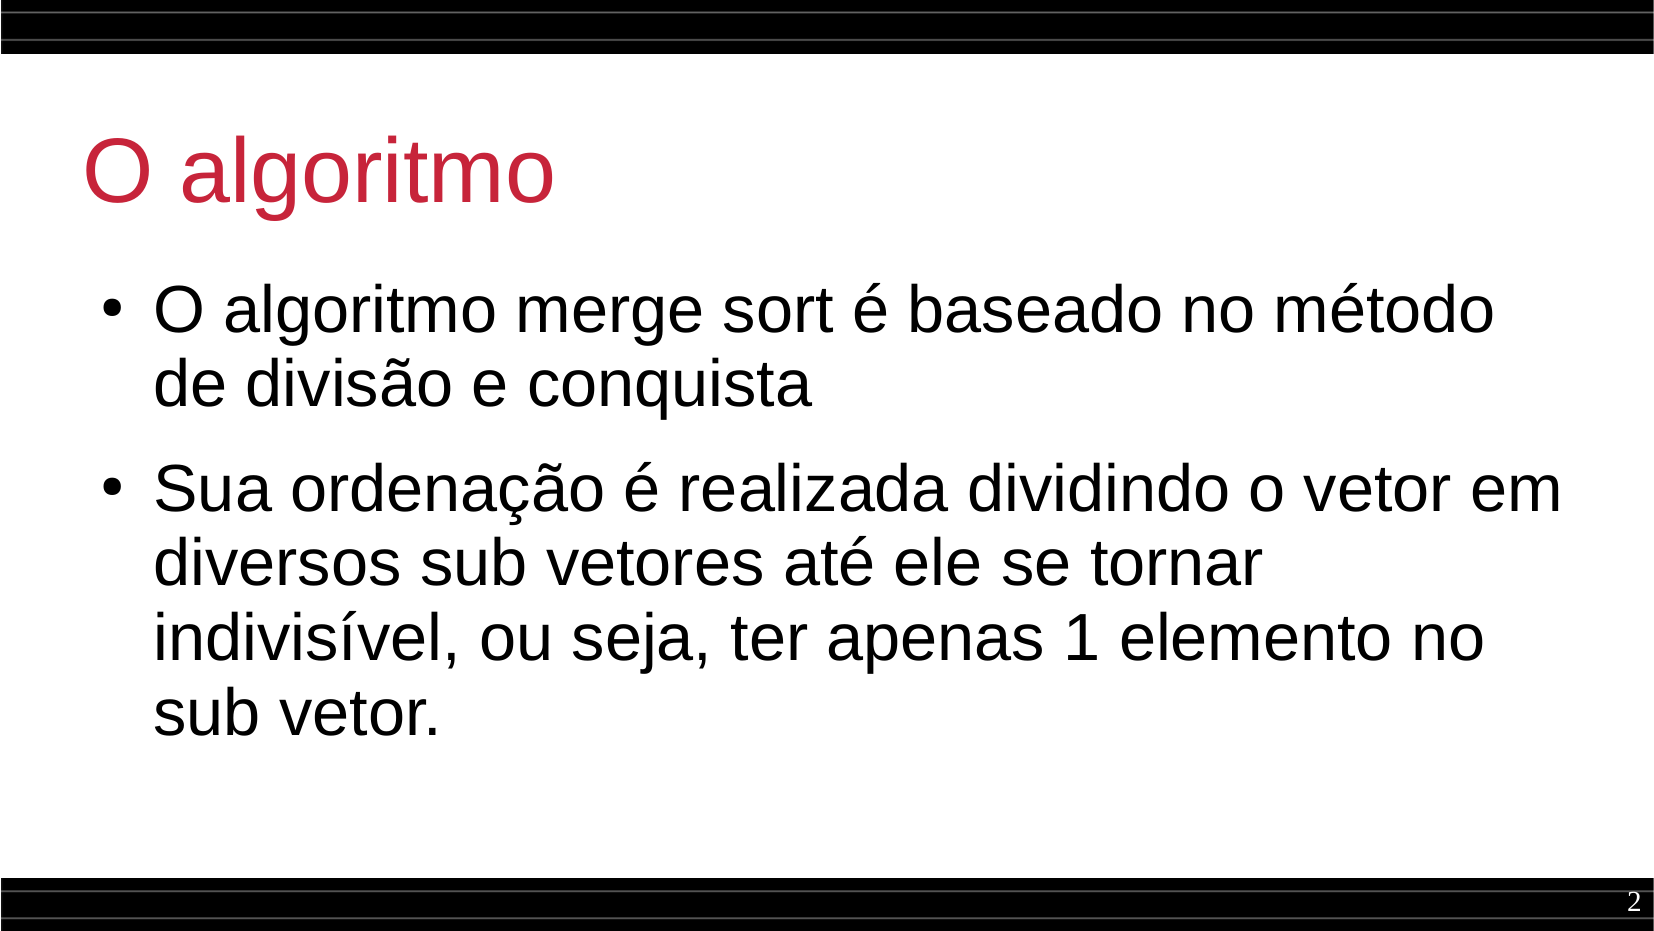

# O algoritmo
O algoritmo merge sort é baseado no método de divisão e conquista
Sua ordenação é realizada dividindo o vetor em diversos sub vetores até ele se tornar indivisível, ou seja, ter apenas 1 elemento no sub vetor.